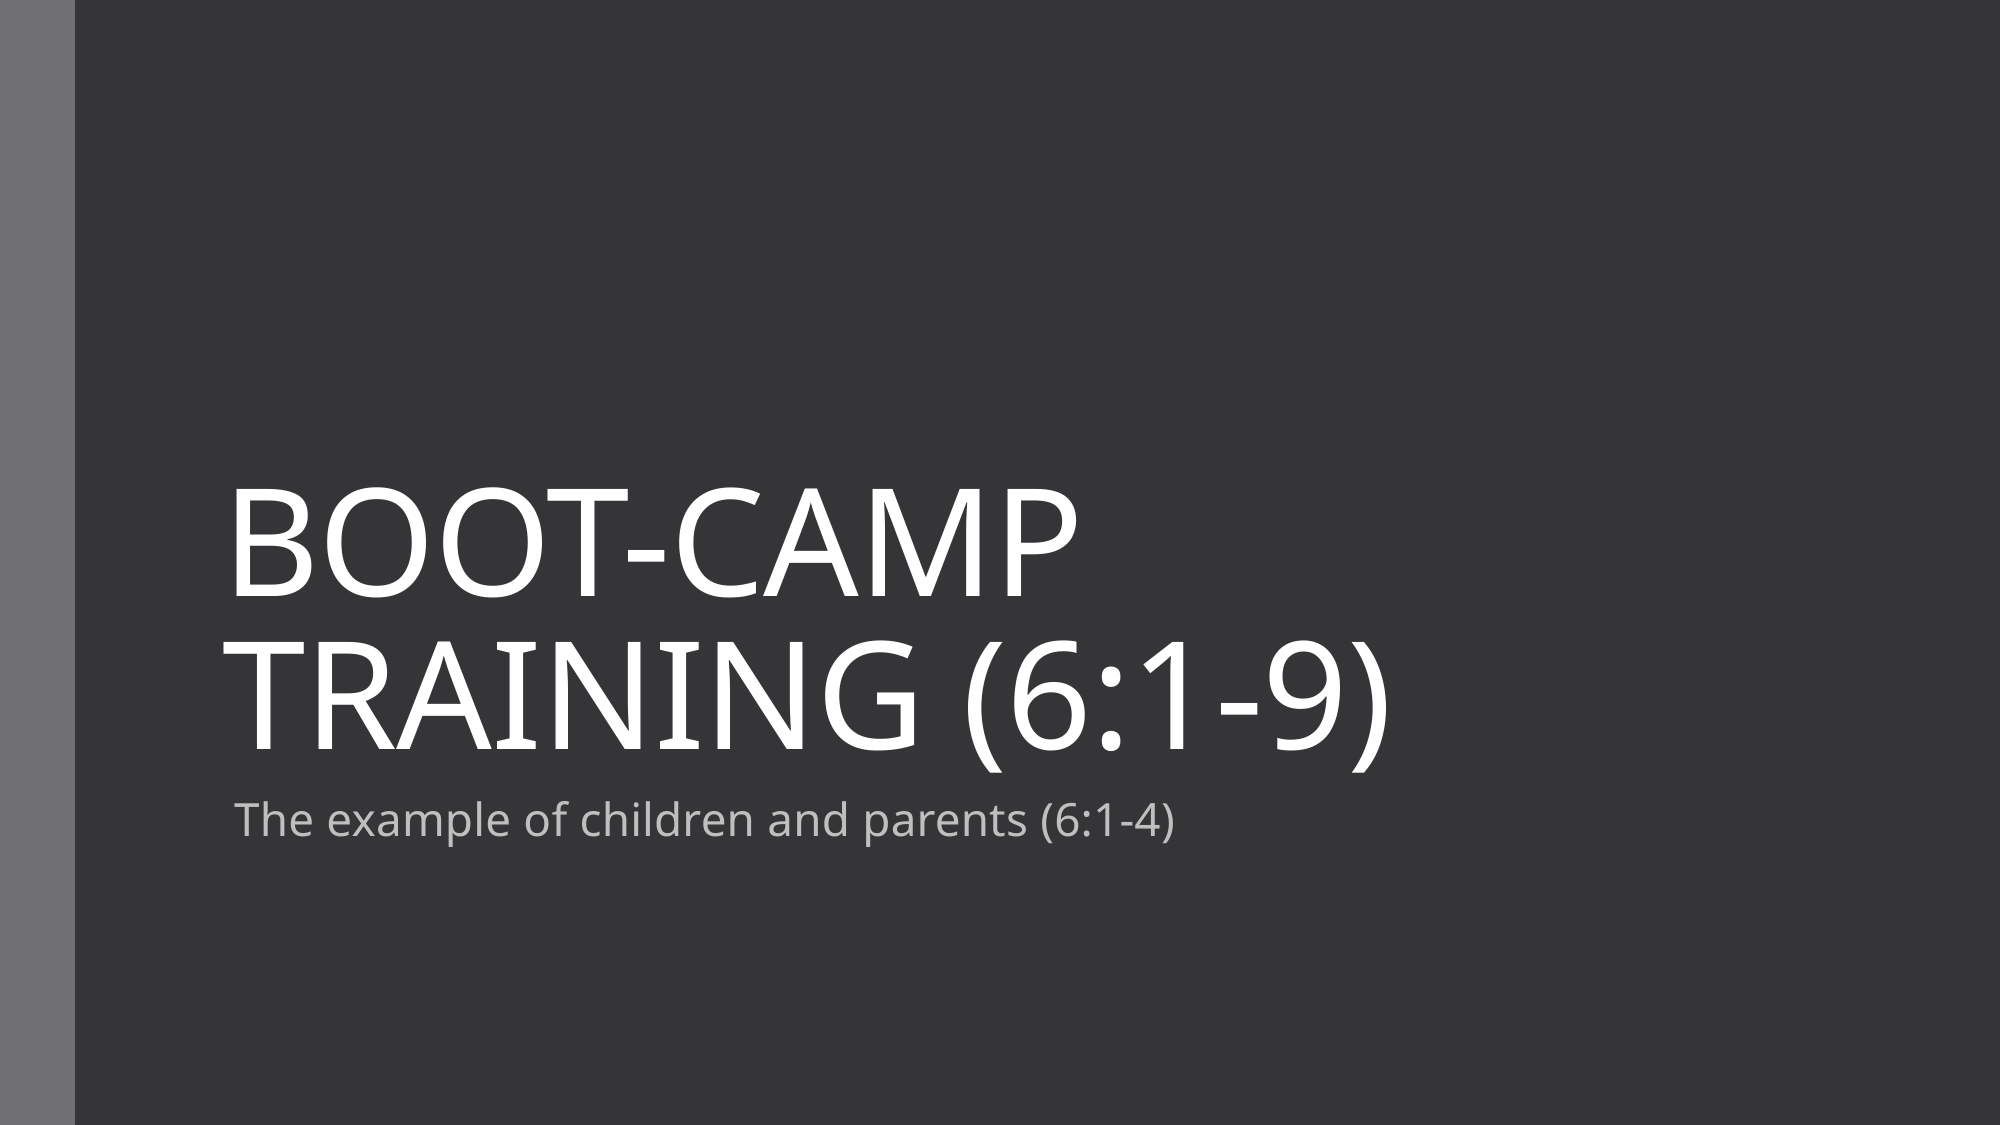

# BOOT-CAMP TRAINING (6:1-9)
 The example of children and parents (6:1-4)